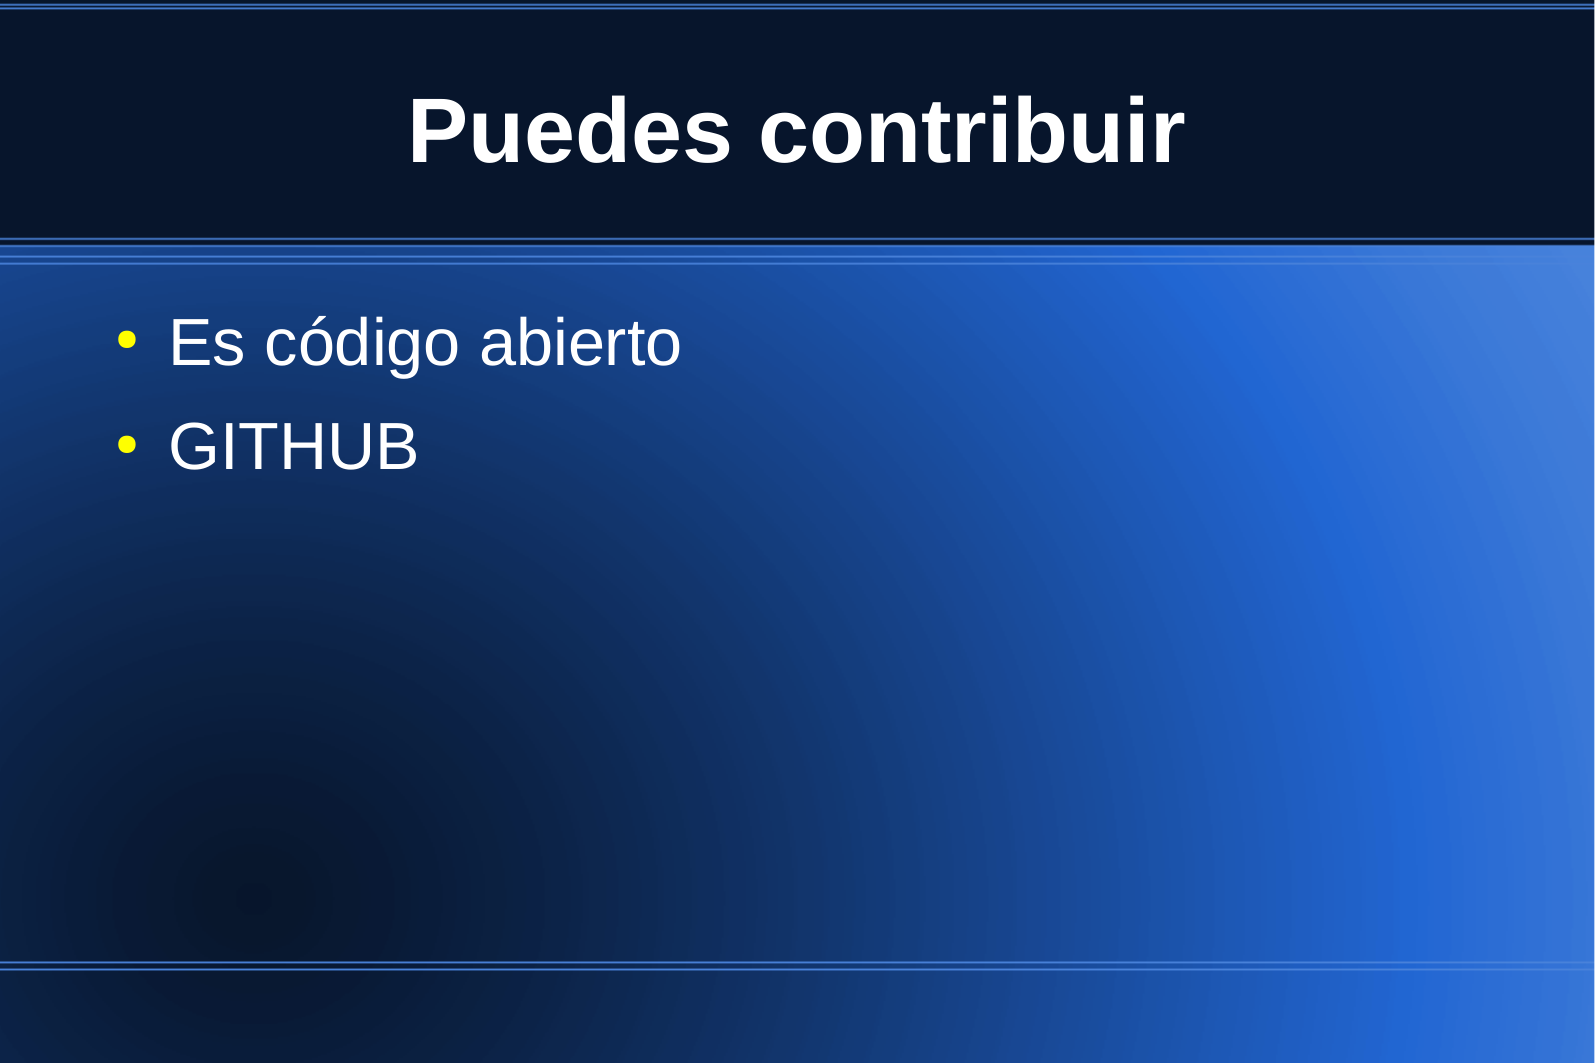

# Puedes contribuir
Es código abierto
GITHUB